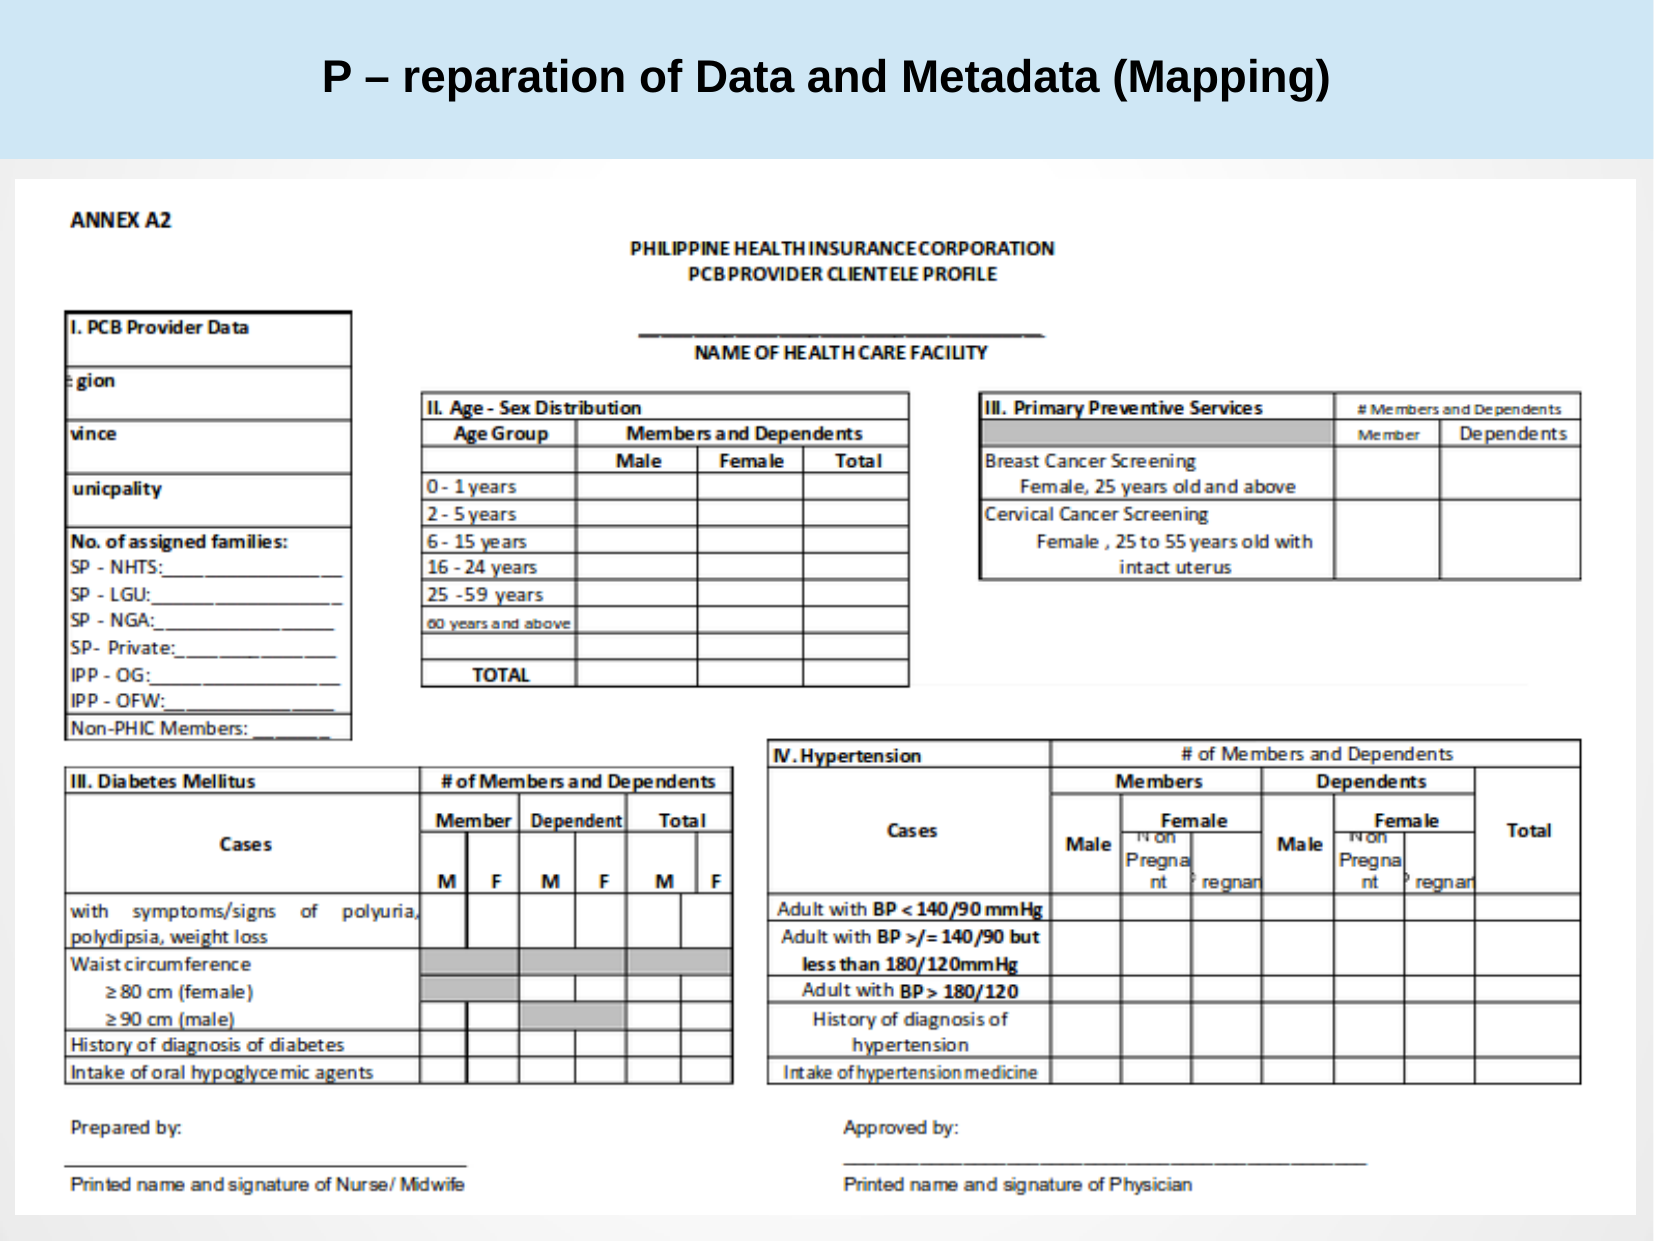

P – reparation of Data and Metadata (Mapping)